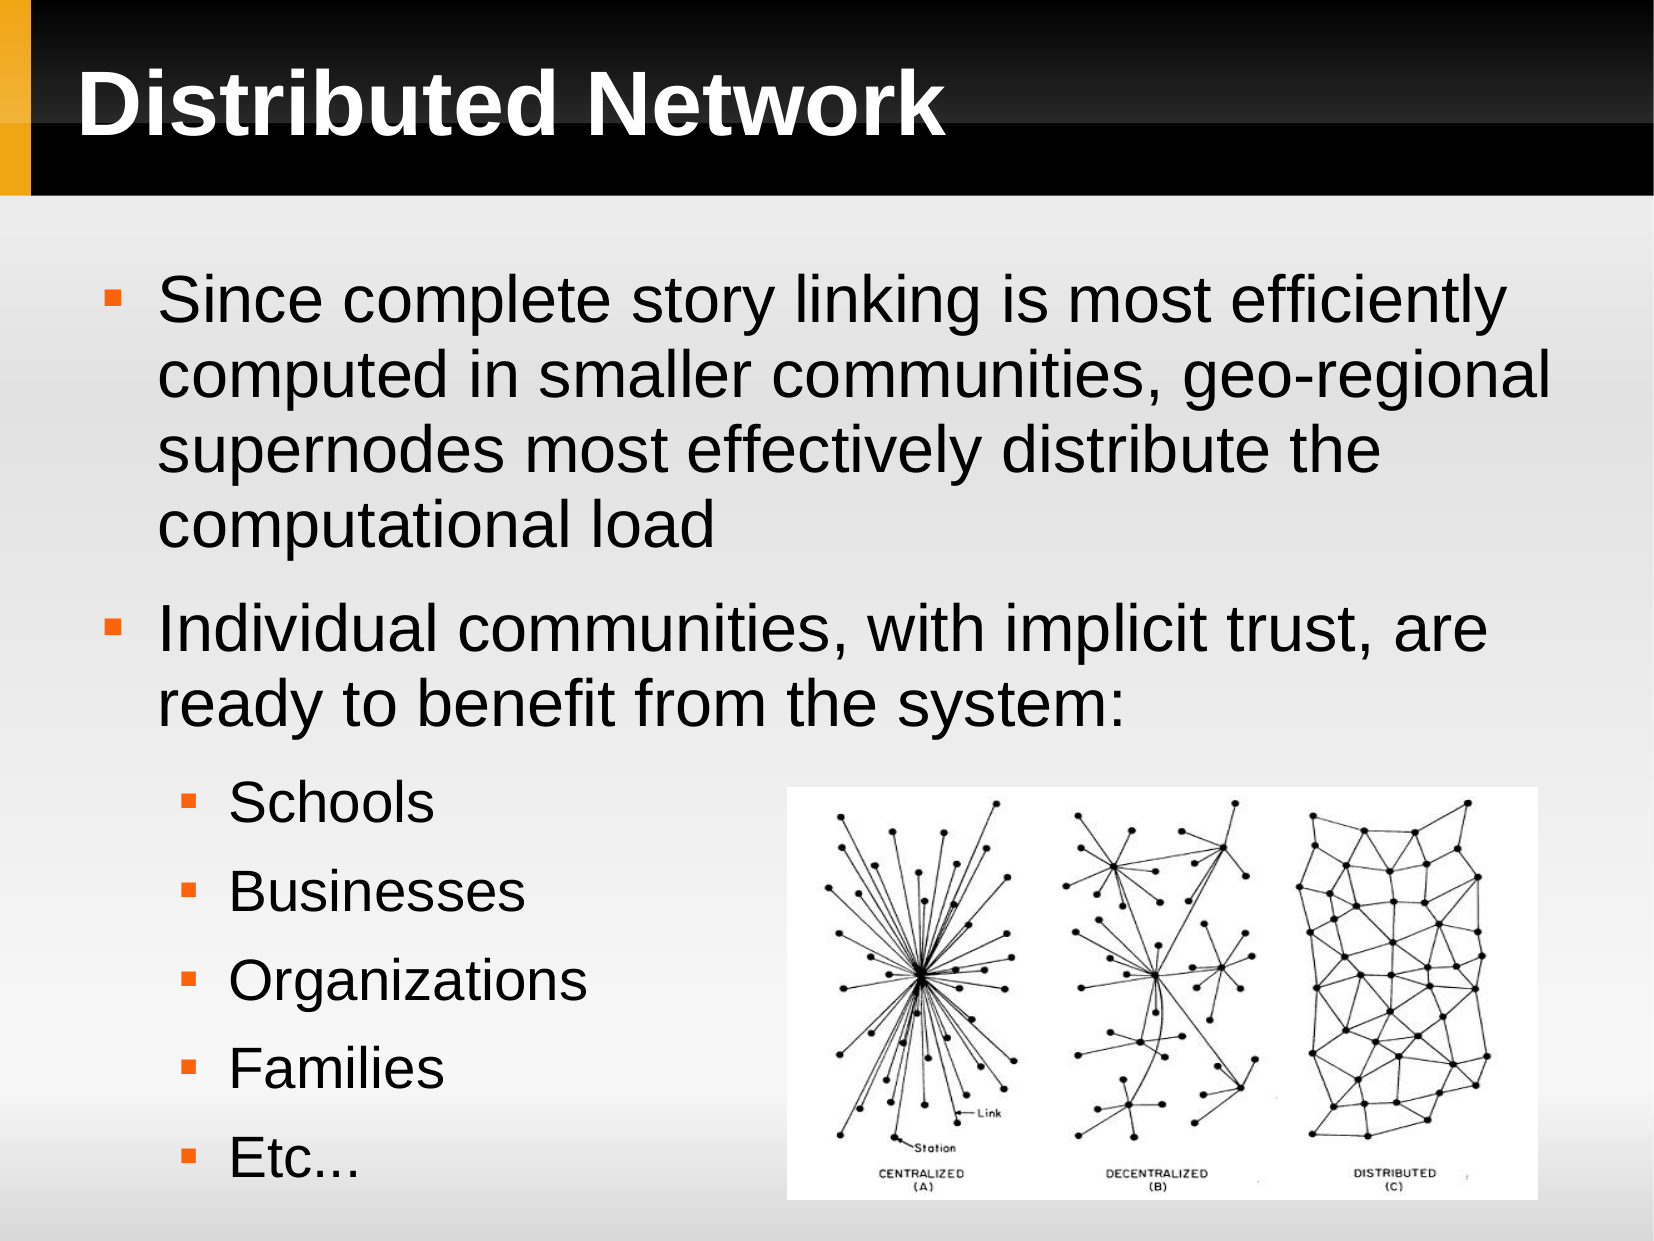

# Distributed Network
Since complete story linking is most efficiently computed in smaller communities, geo-regional supernodes most effectively distribute the computational load
Individual communities, with implicit trust, are ready to benefit from the system:
Schools
Businesses
Organizations
Families
Etc...